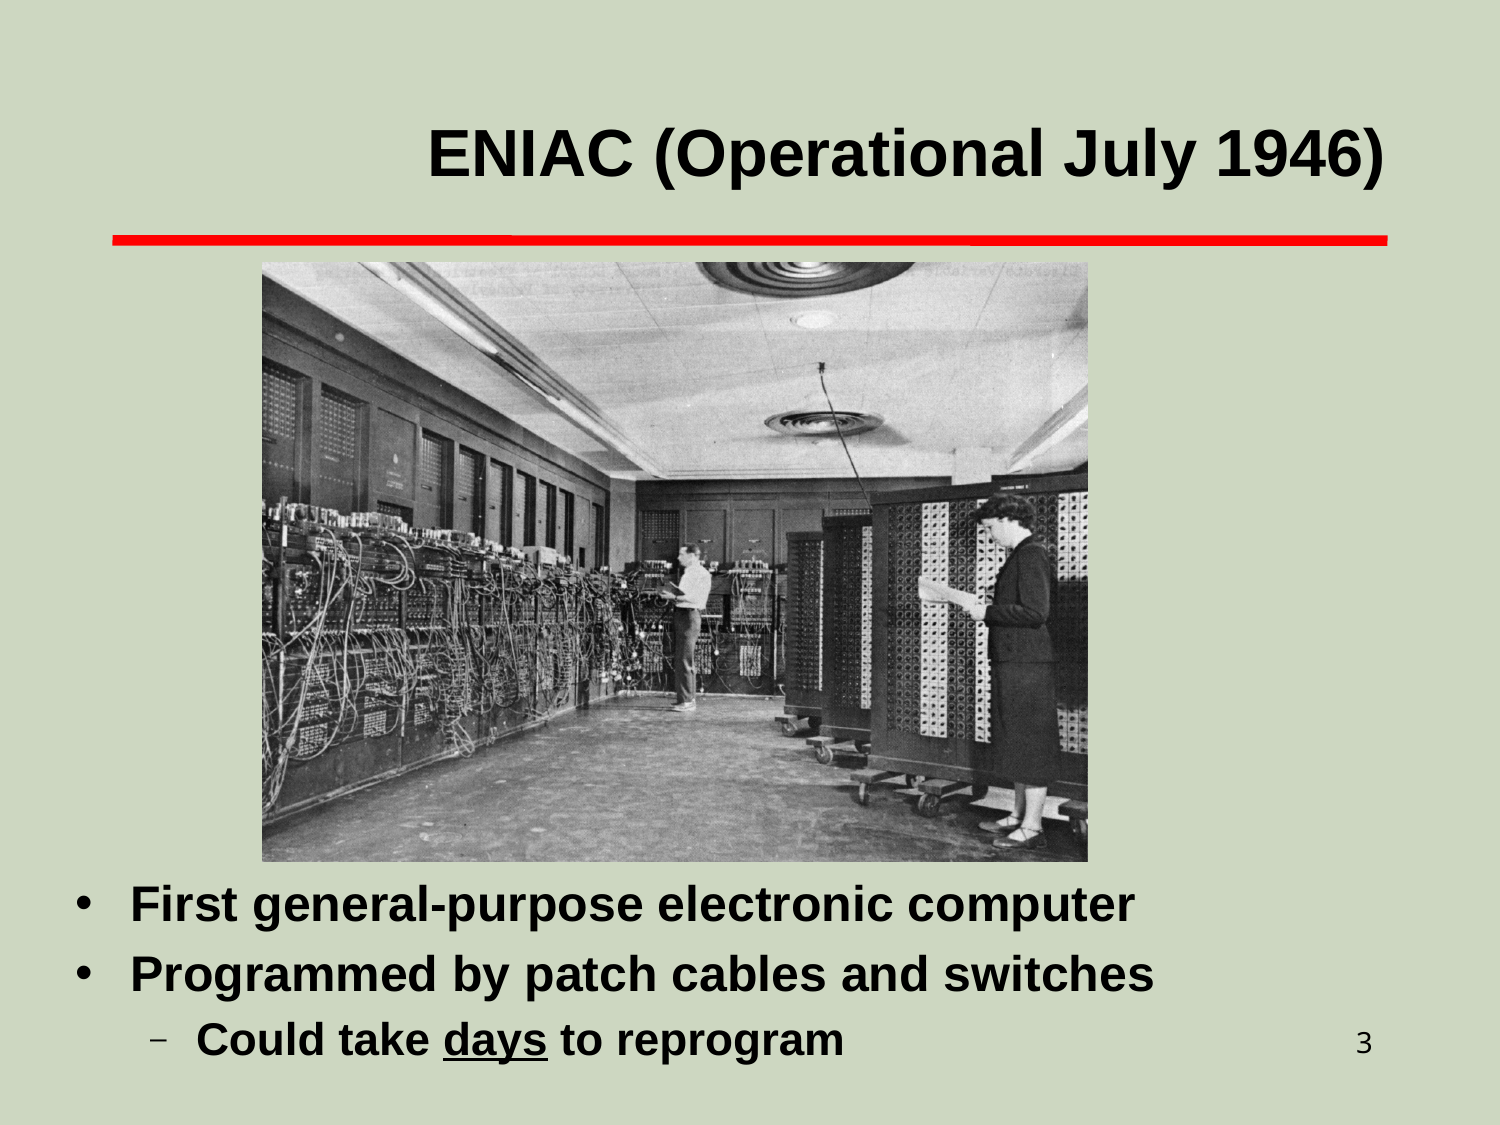

# ENIAC (Operational July 1946)
First general-purpose electronic computer
Programmed by patch cables and switches
Could take days to reprogram